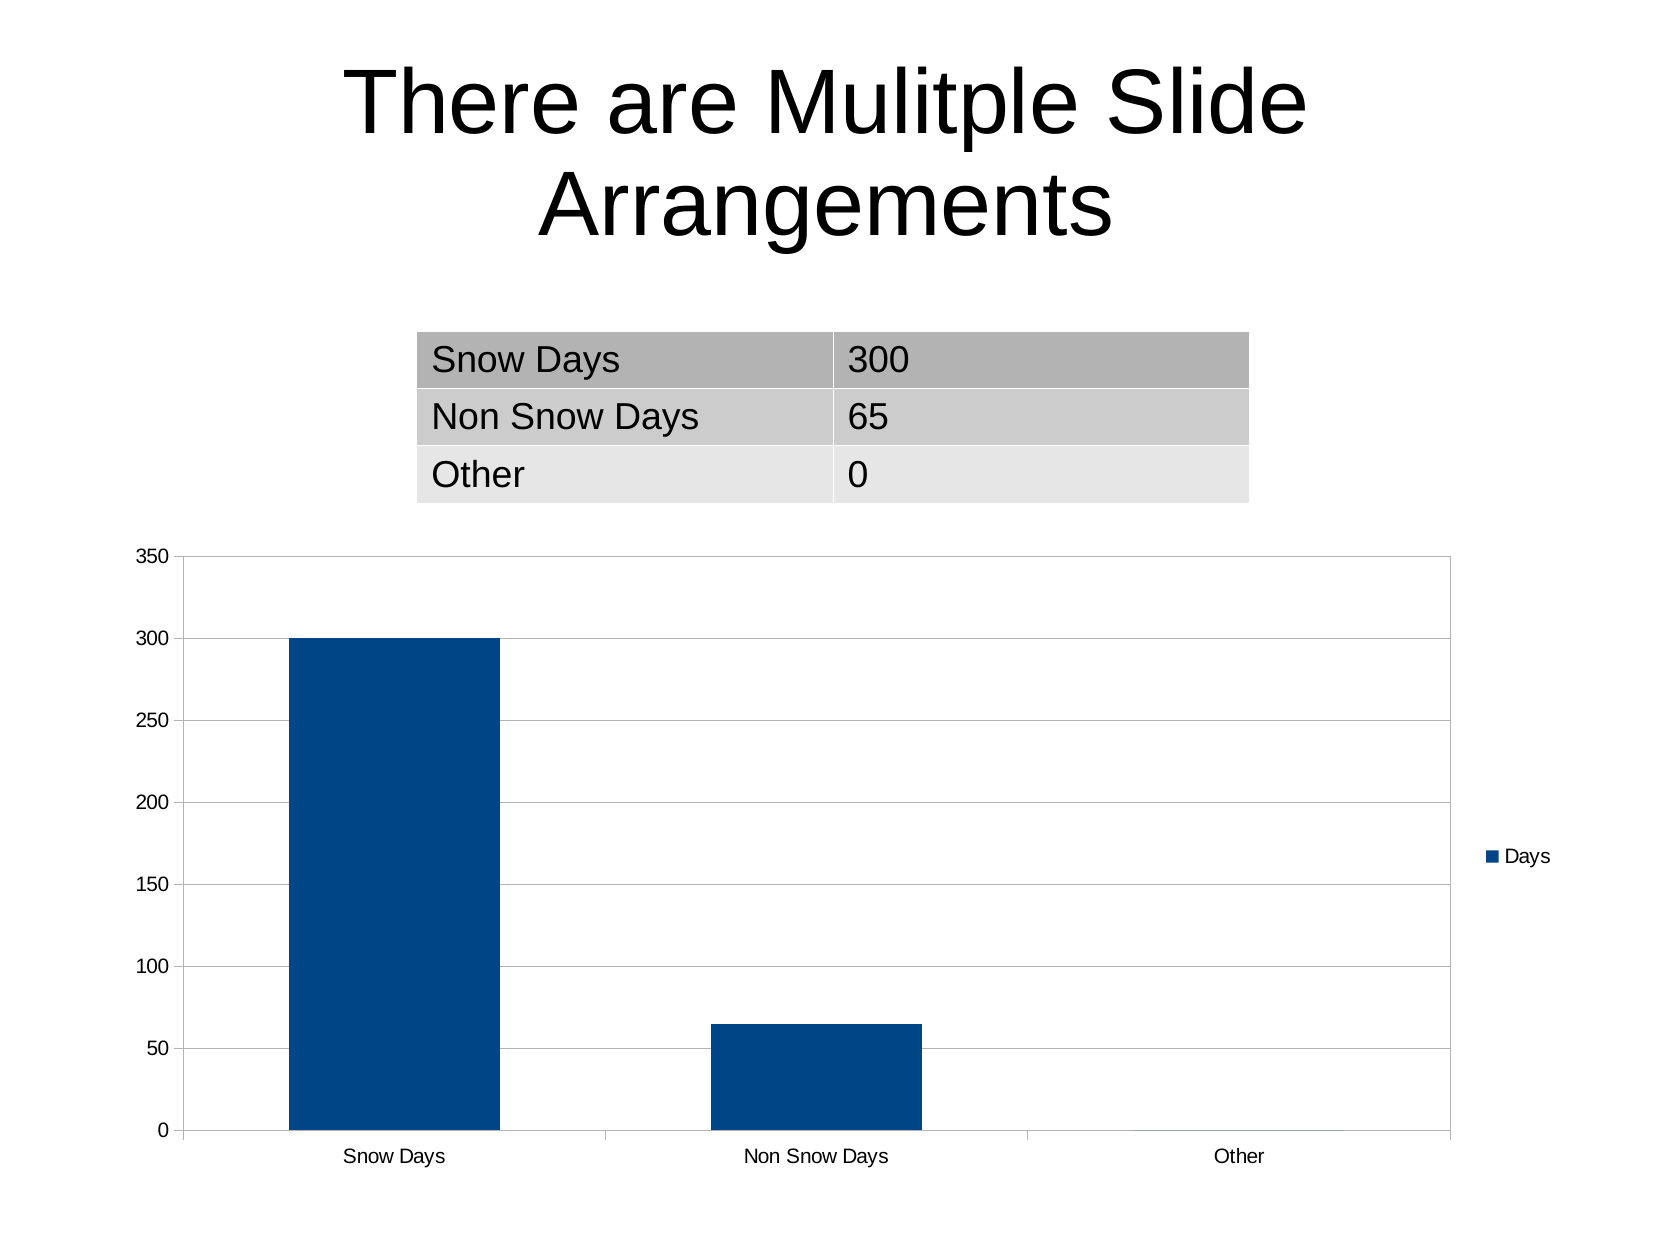

# There are Mulitple Slide Arrangements
| Snow Days | 300 |
| --- | --- |
| Non Snow Days | 65 |
| Other | 0 |
### Chart
| Category | Days |
|---|---|
| Snow Days | 300.0 |
| Non Snow Days | 65.0 |
| Other | 0.0 |